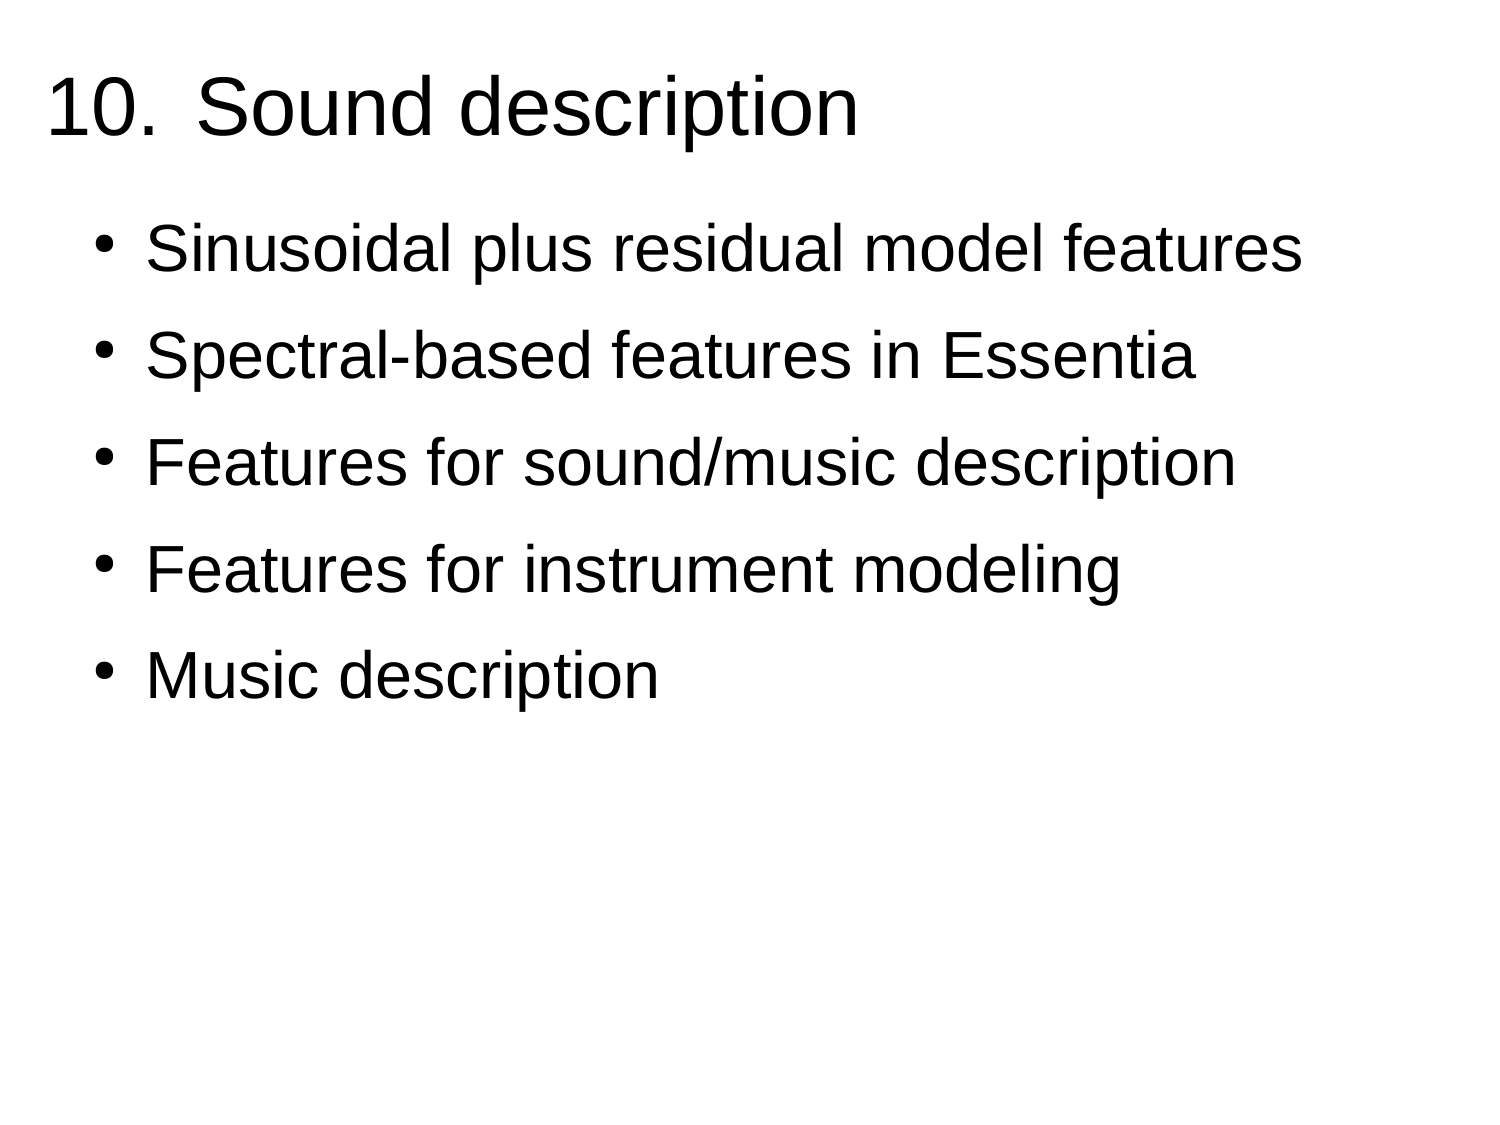

# 10.	Sound description
Sinusoidal plus residual model features
Spectral-based features in Essentia
Features for sound/music description
Features for instrument modeling
Music description